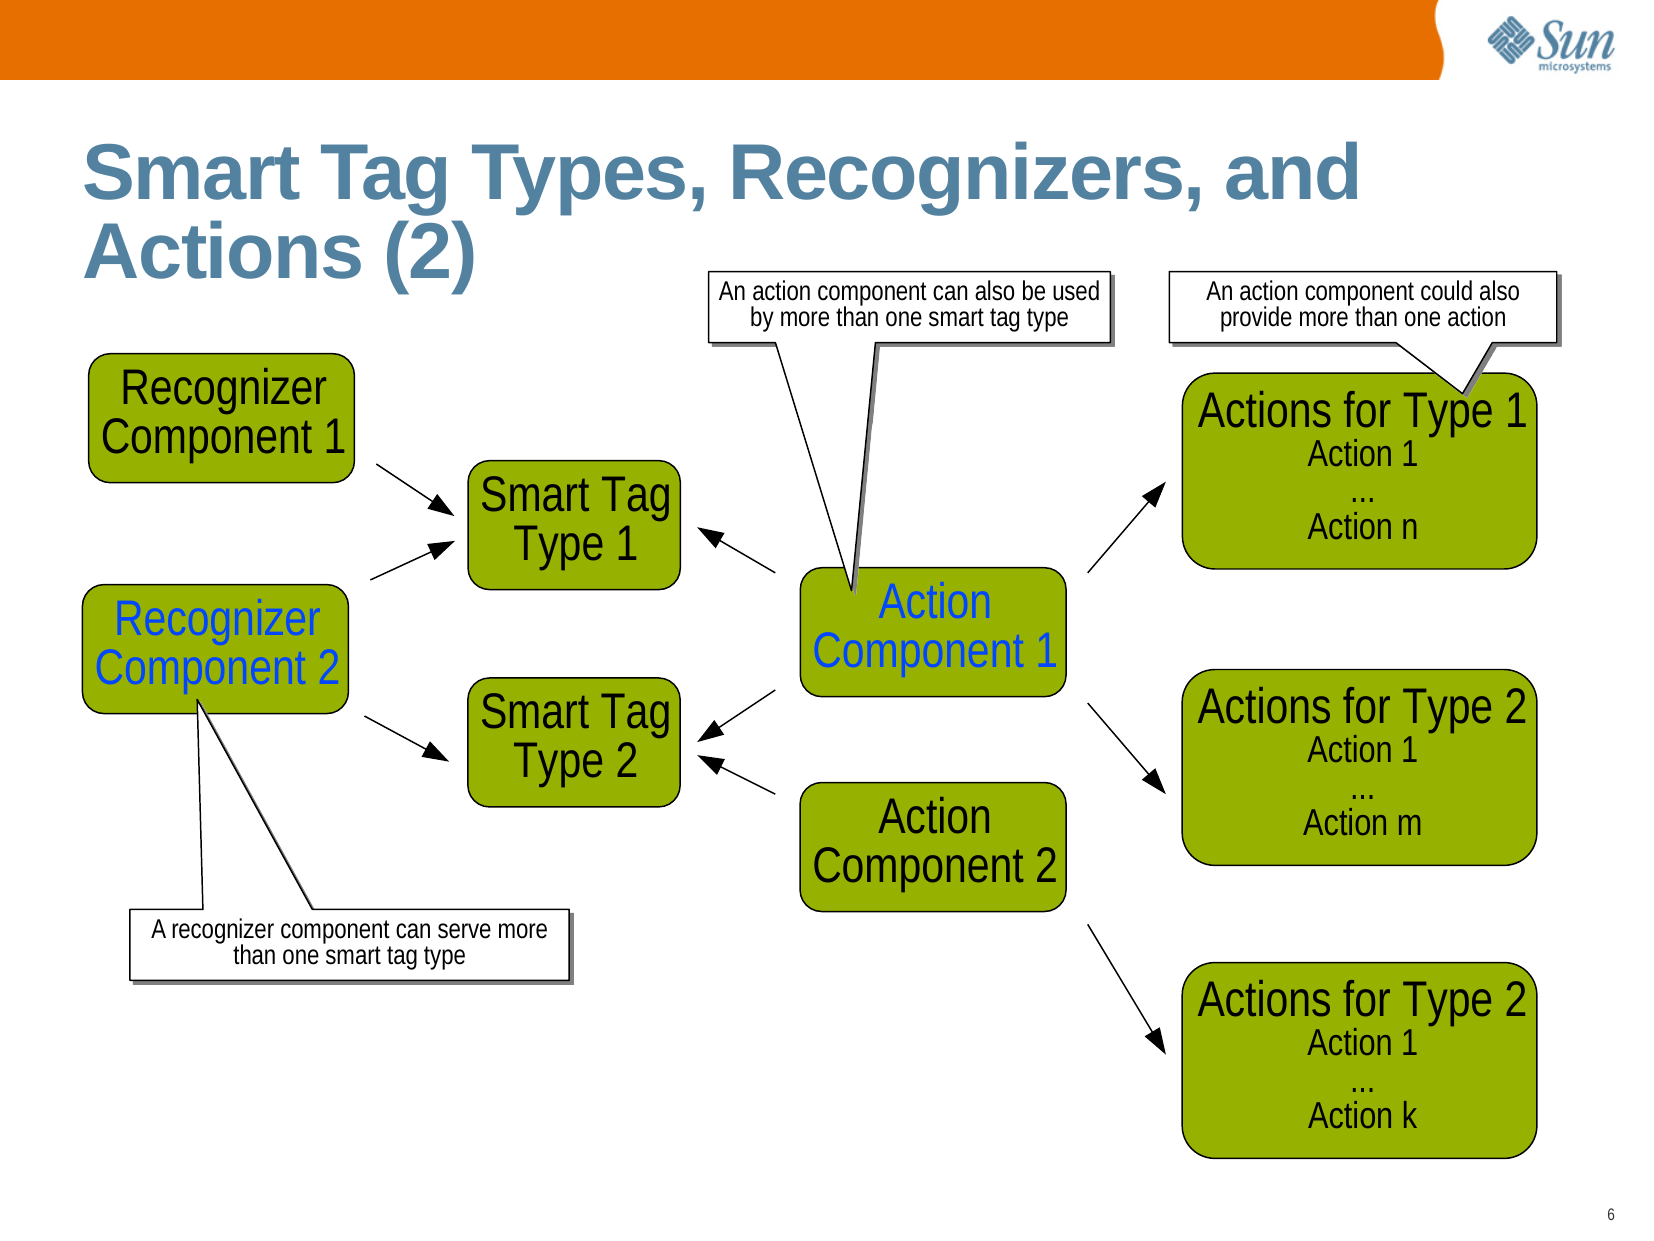

# Smart Tag Types, Recognizers, and Actions (2)
An action component can also be used by more than one smart tag type
An action component could also provide more than one action
Recognizer
Component 1
Actions for Type 1
Action 1
...
Action n
Smart Tag
Type 1
Action
Component 1
Recognizer
Component 2
Actions for Type 2
Action 1
...
Action m
Smart Tag
Type 2
Action
Component 2
A recognizer component can serve more than one smart tag type
Actions for Type 2
Action 1
...
Action k